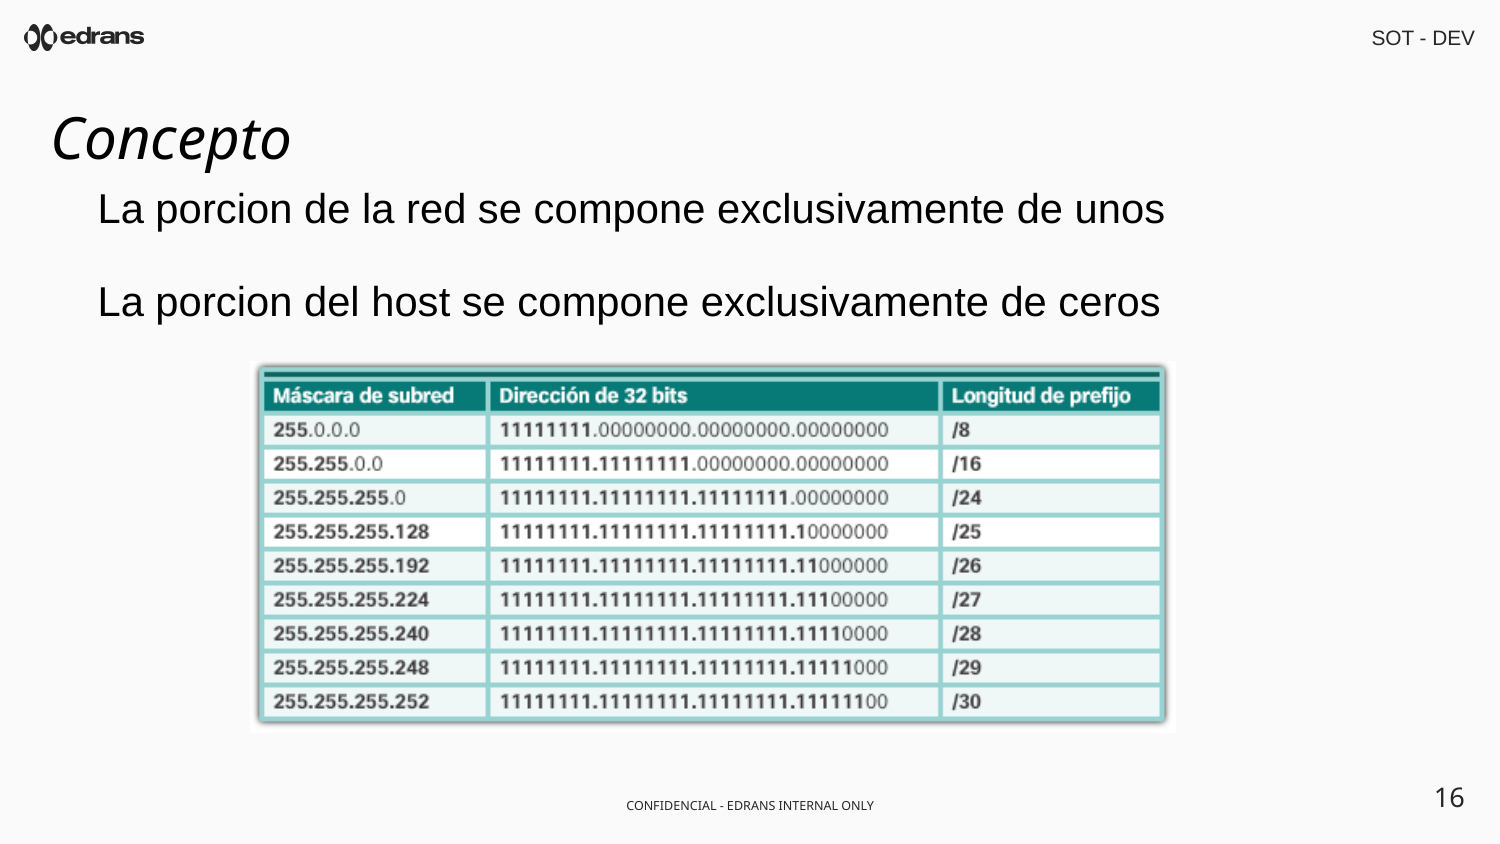

SOT - DEV
Concepto
La porcion de la red se compone exclusivamente de unos
La porcion del host se compone exclusivamente de ceros
CONFIDENCIAL - EDRANS INTERNAL ONLY